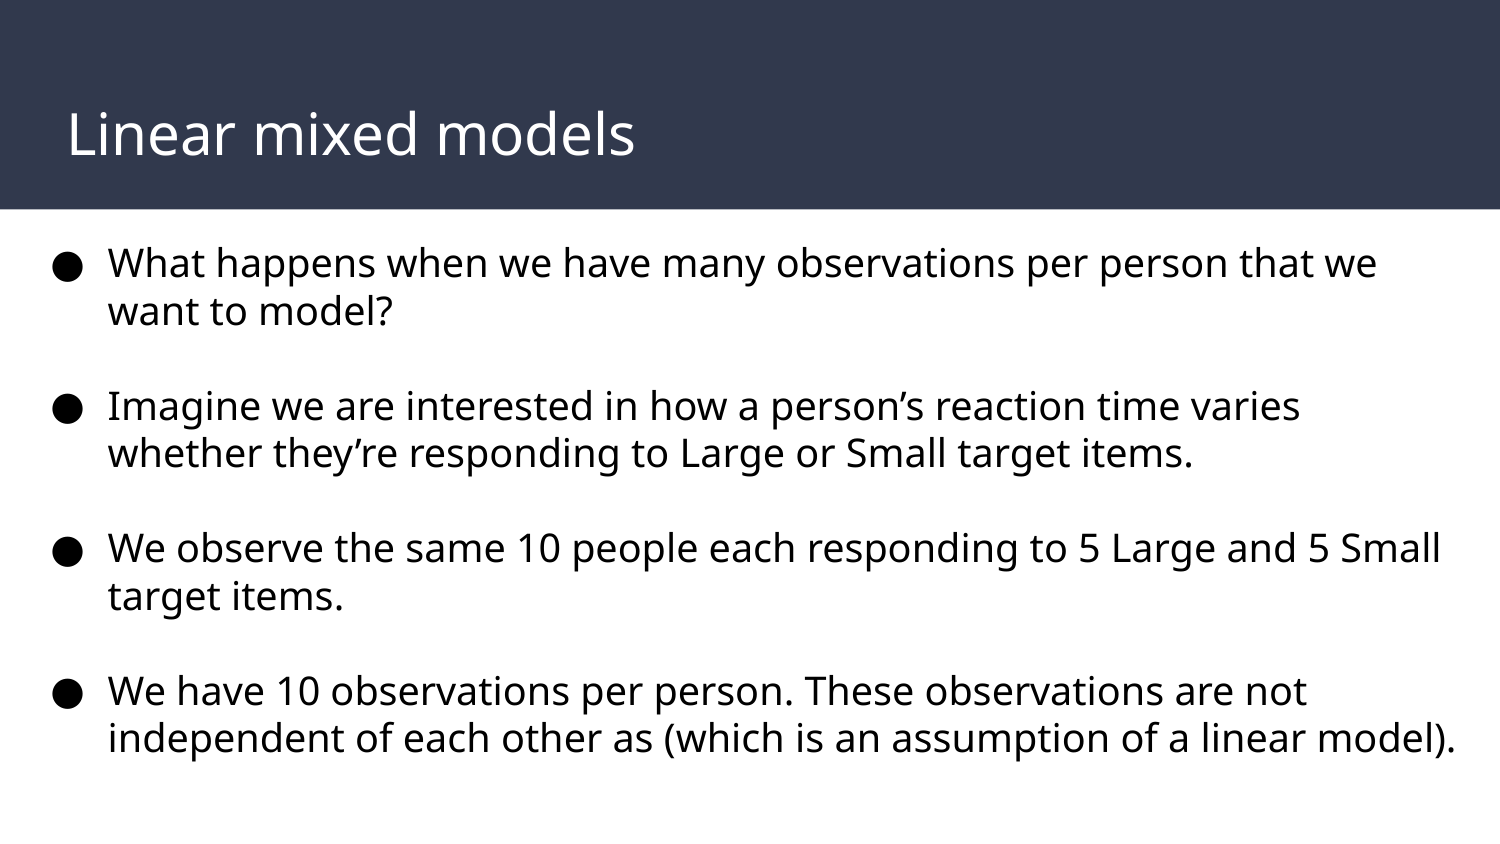

# Linear mixed models
What happens when we have many observations per person that we want to model?
Imagine we are interested in how a person’s reaction time varies whether they’re responding to Large or Small target items.
We observe the same 10 people each responding to 5 Large and 5 Small target items.
We have 10 observations per person. These observations are not independent of each other as (which is an assumption of a linear model).